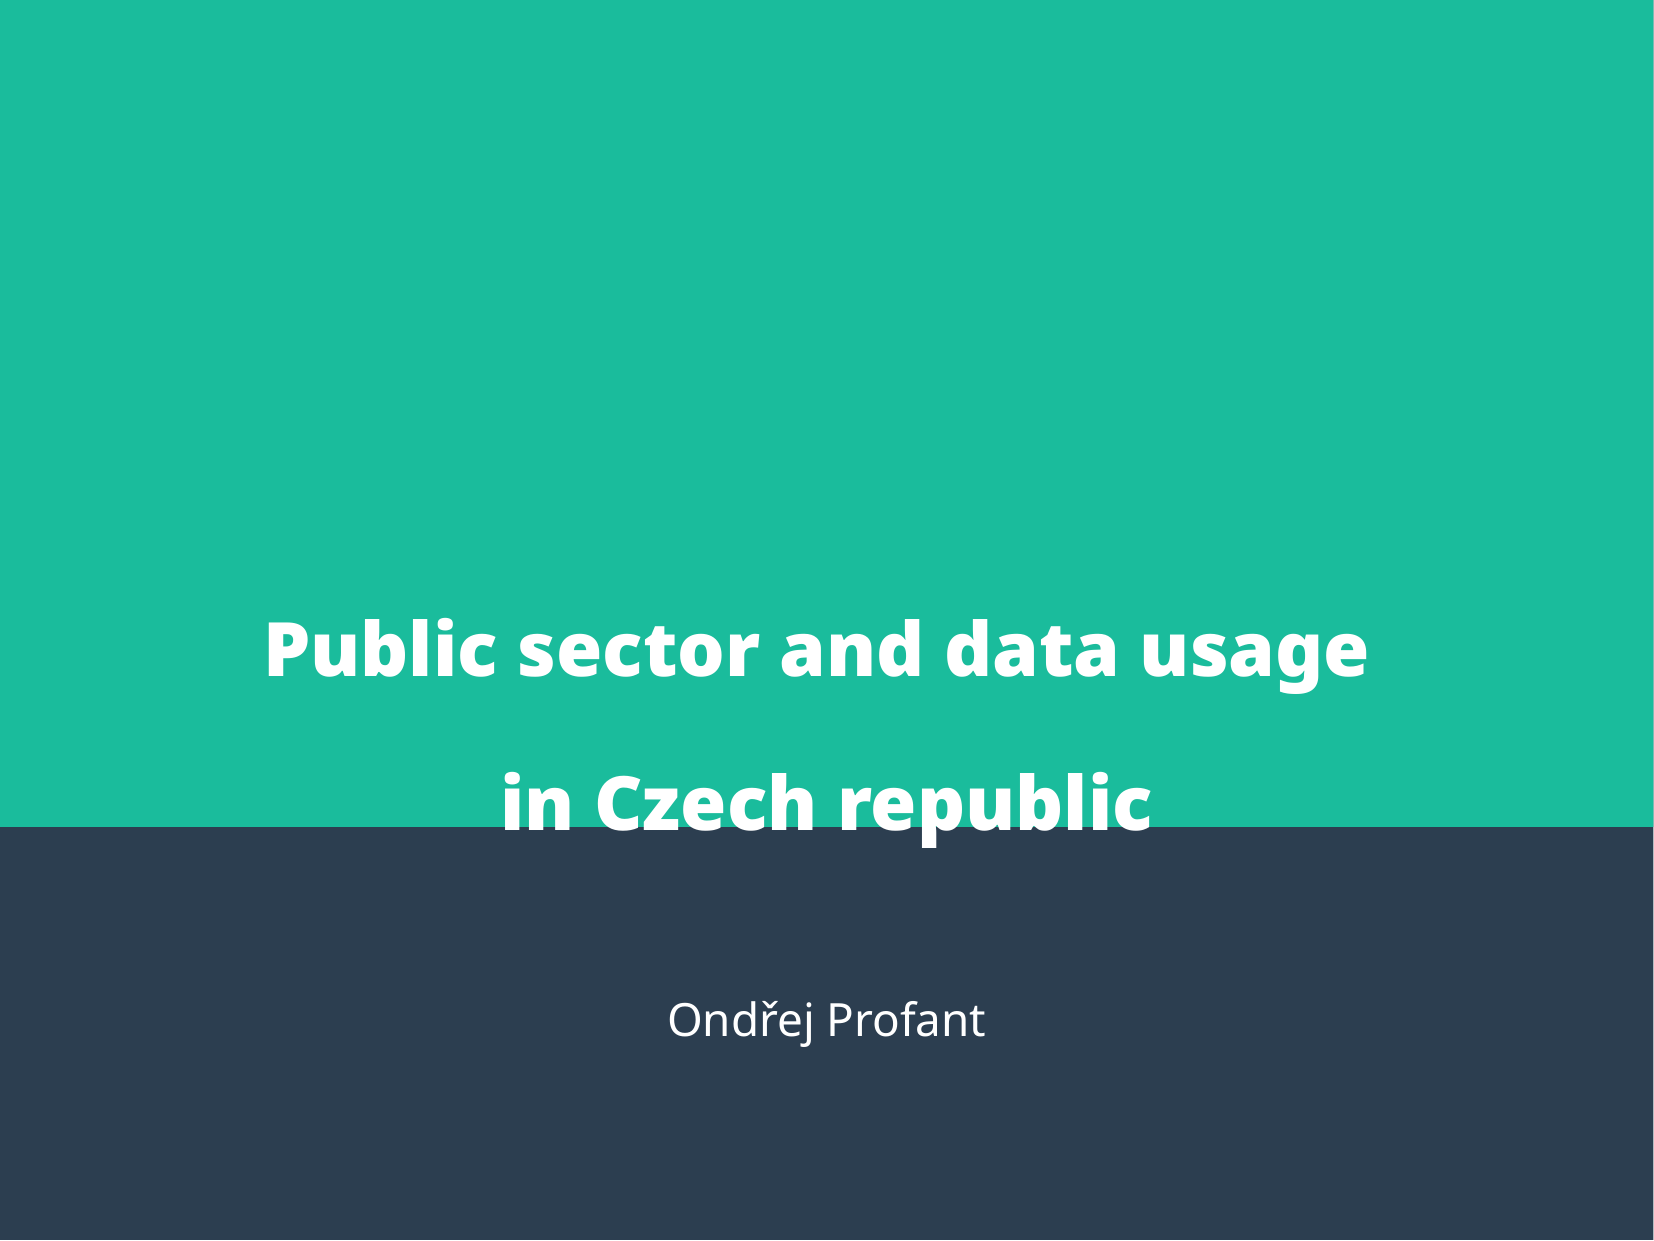

# Public sector and data usage in Czech republic
Ondřej Profant